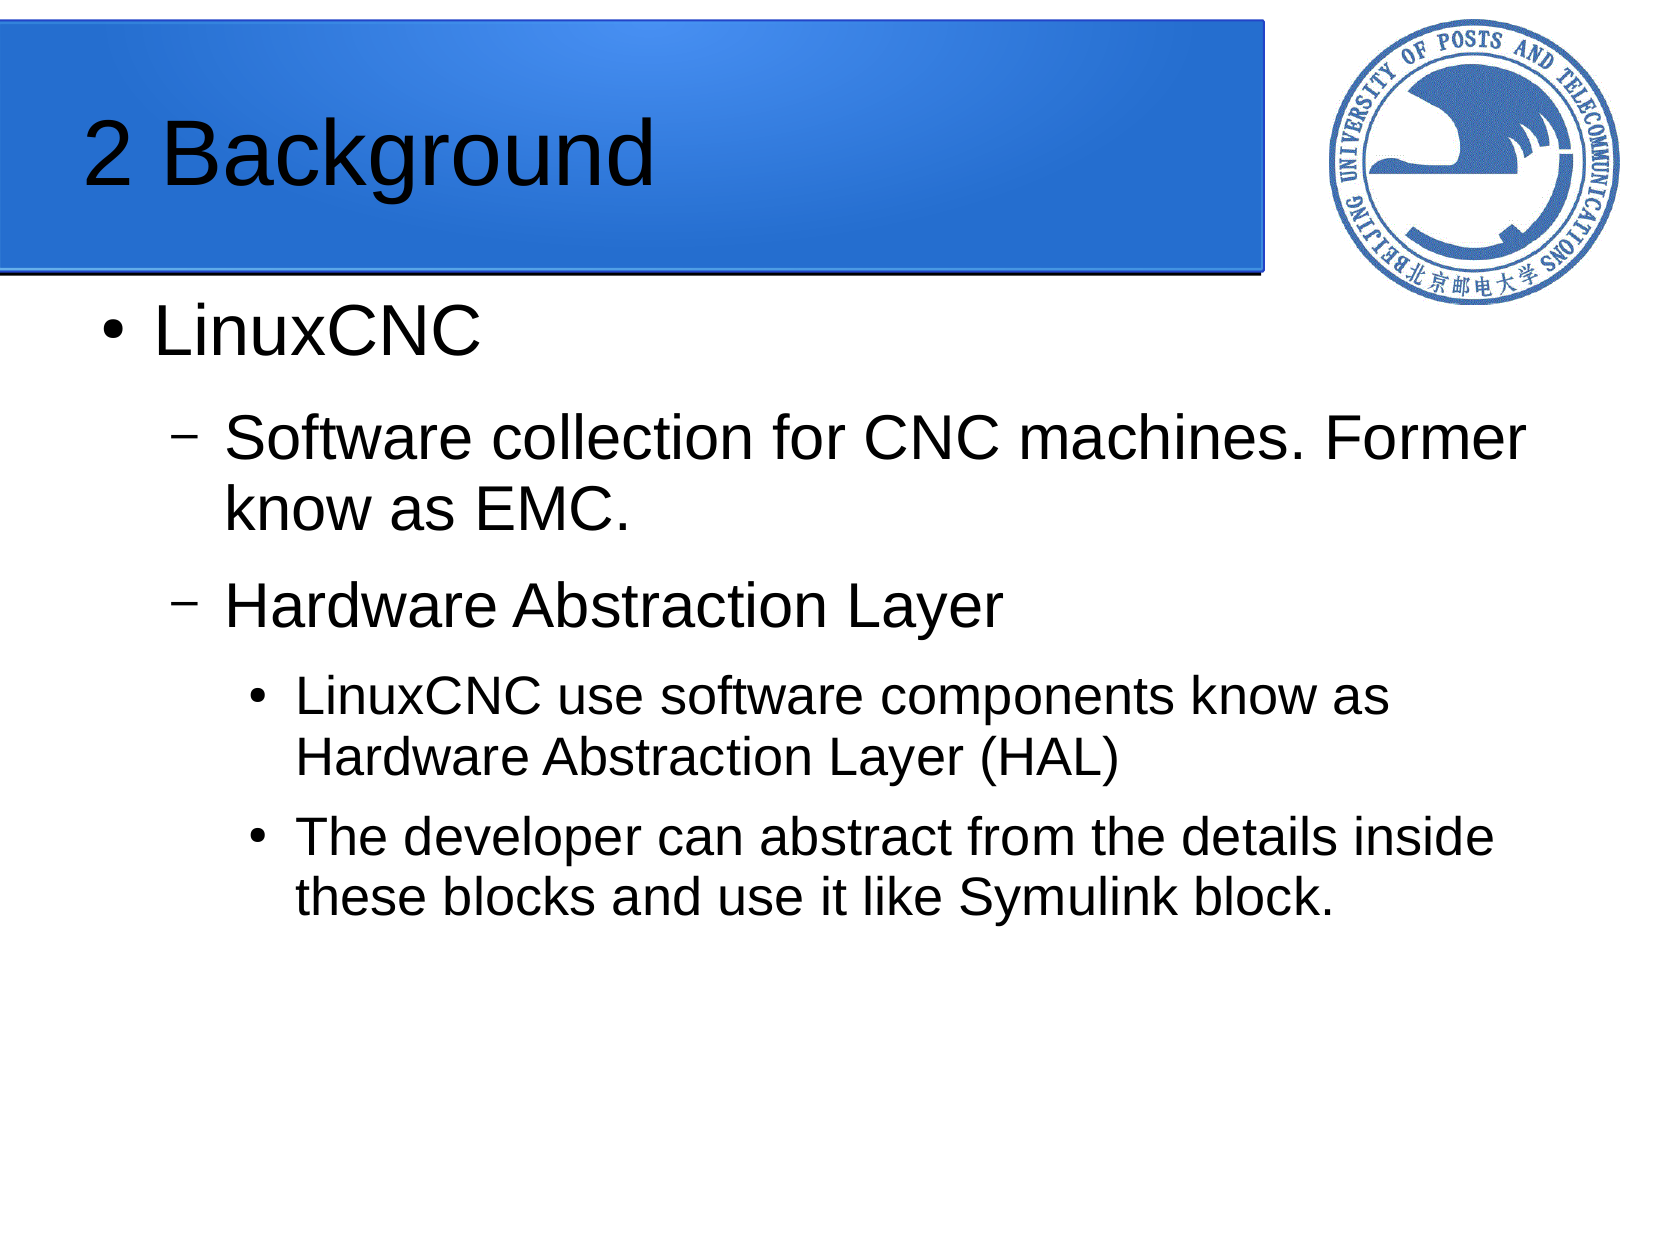

# 2 Background
LinuxCNC
Software collection for CNC machines. Former know as EMC.
Hardware Abstraction Layer
LinuxCNC use software components know as Hardware Abstraction Layer (HAL)
The developer can abstract from the details inside these blocks and use it like Symulink block.